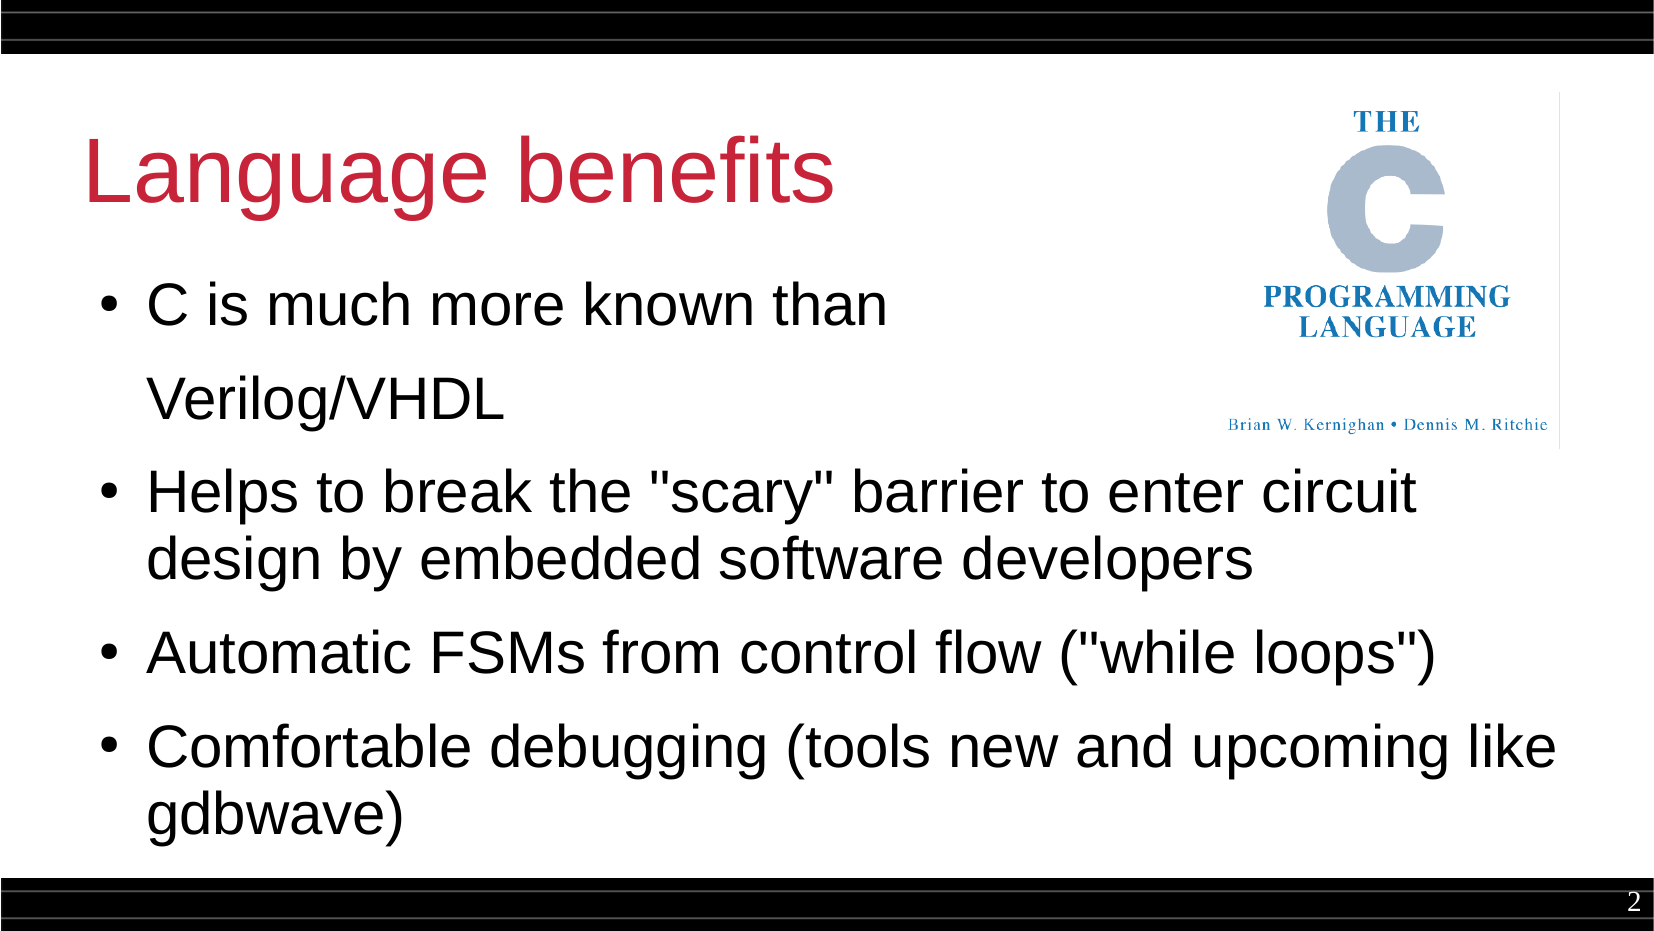

# Language benefits
C is much more known than
Verilog/VHDL
Helps to break the "scary" barrier to enter circuit design by embedded software developers
Automatic FSMs from control flow ("while loops")
Comfortable debugging (tools new and upcoming like gdbwave)